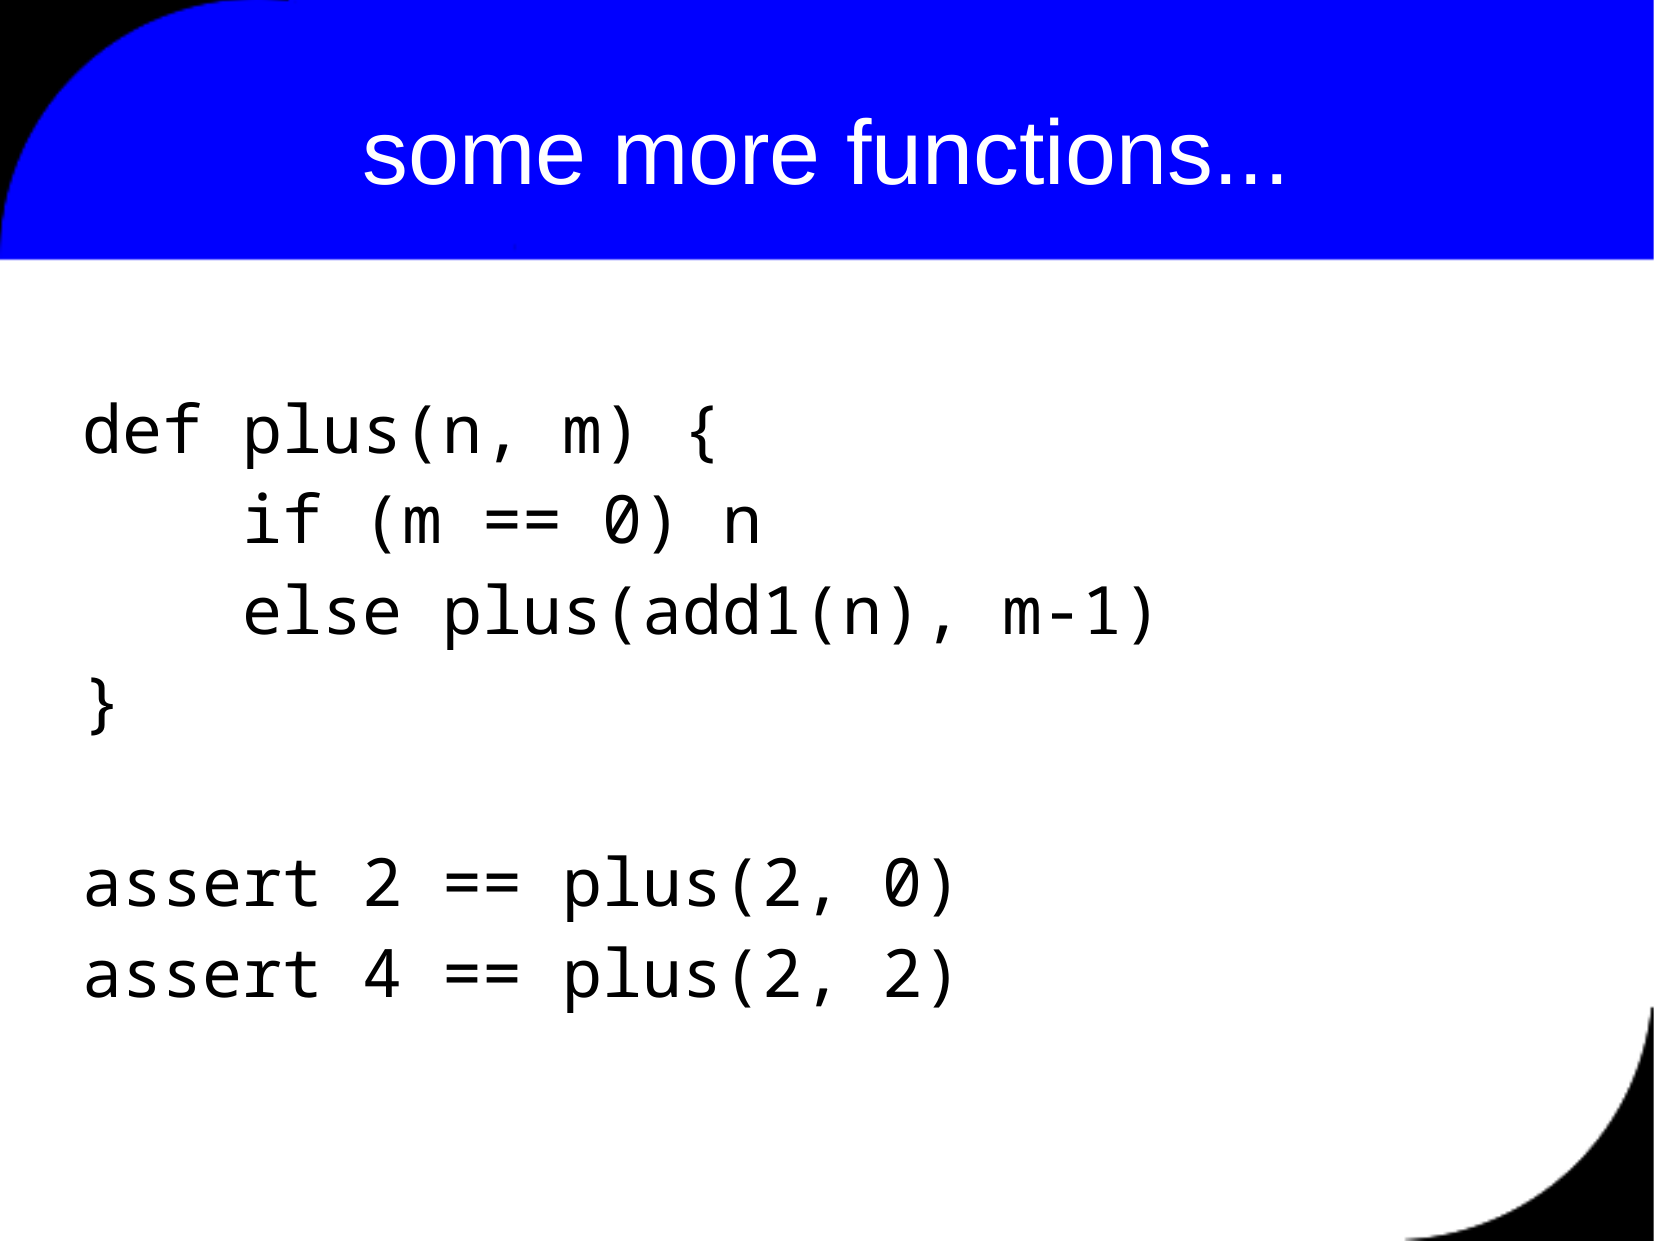

some more functions...
# def plus(n, m) {
 if (m == 0) n
 else plus(add1(n), m-1)
}
assert 2 == plus(2, 0)
assert 4 == plus(2, 2)